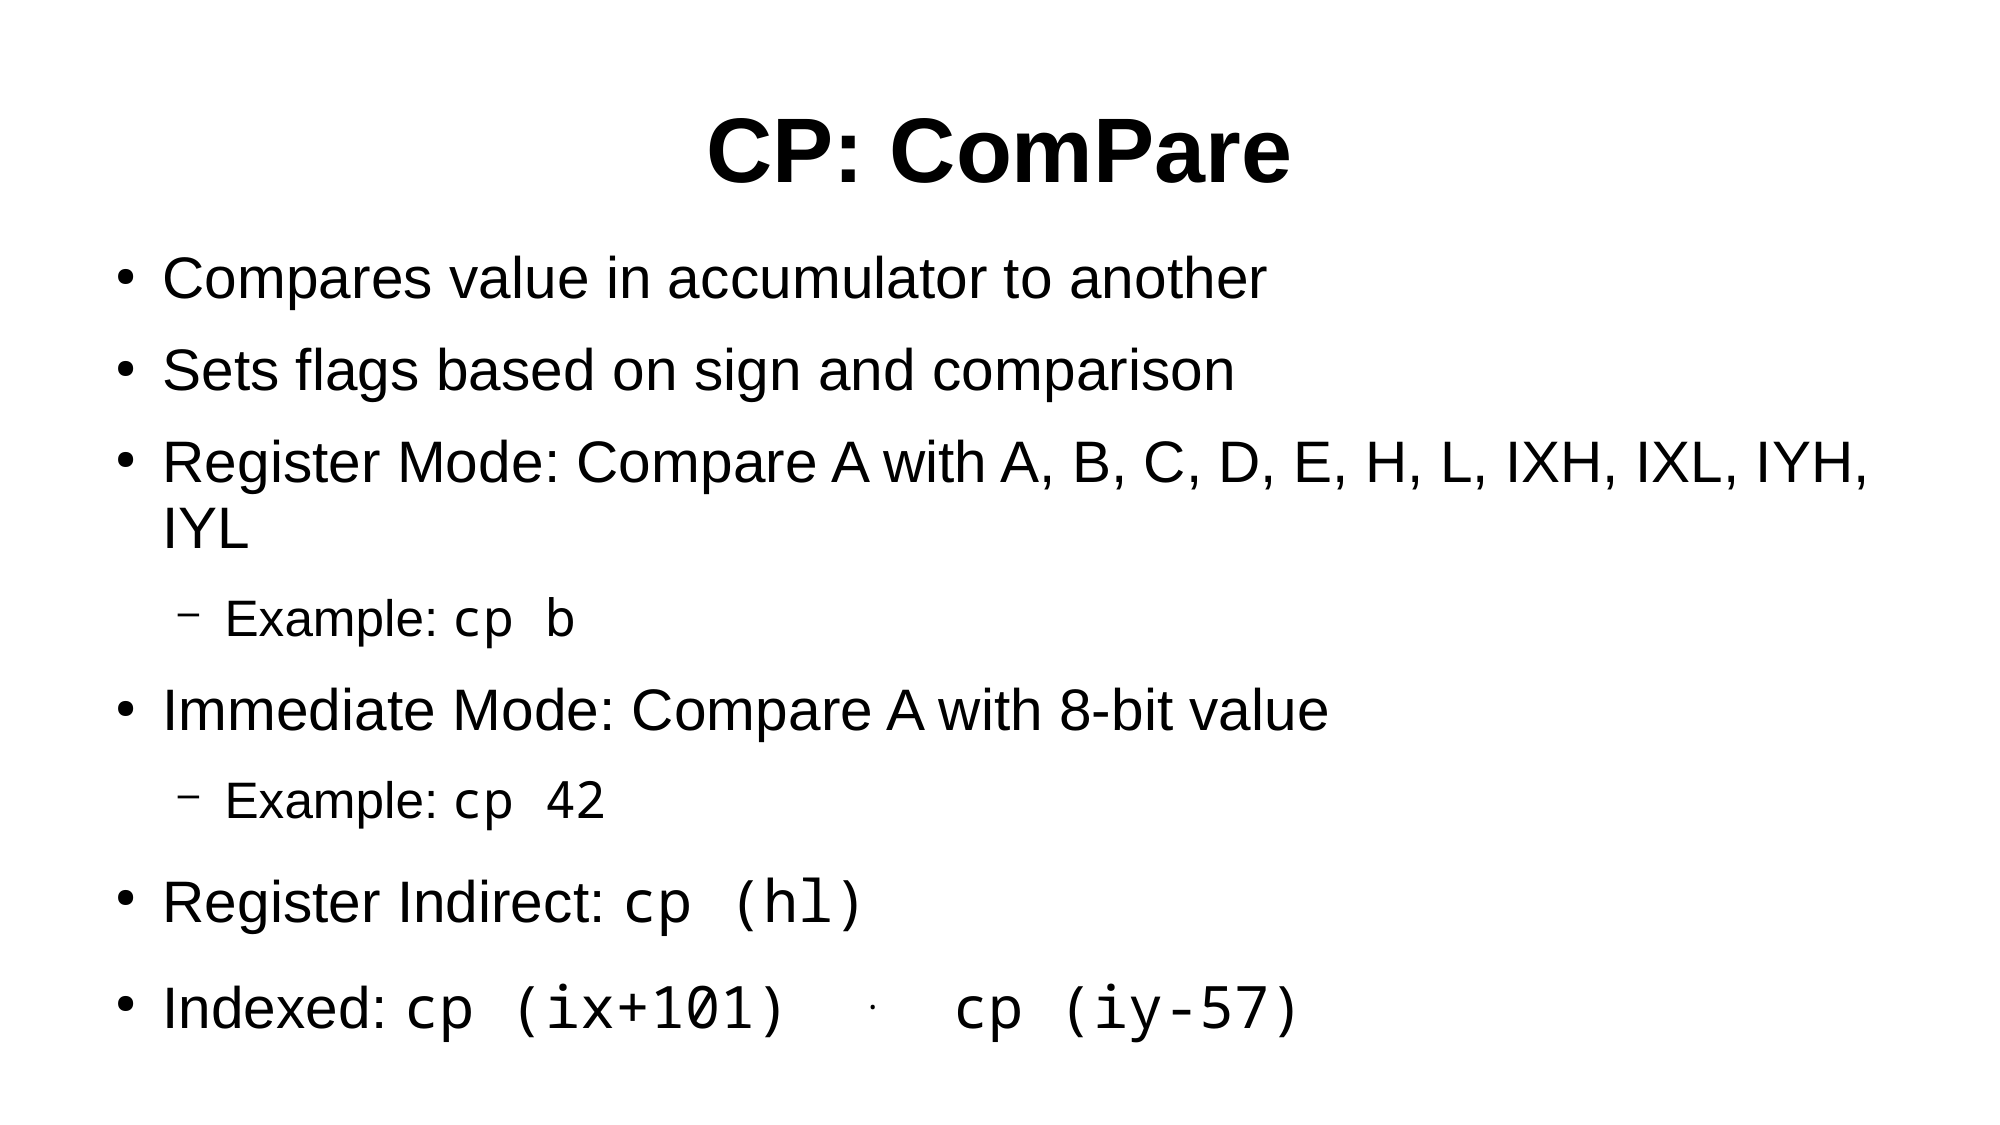

# CP: ComPare
Compares value in accumulator to another
Sets flags based on sign and comparison
Register Mode: Compare A with A, B, C, D, E, H, L, IXH, IXL, IYH, IYL
Example: cp b
Immediate Mode: Compare A with 8-bit value
Example: cp 42
Register Indirect: cp (hl)
Indexed: cp (ix+101) . cp (iy-57)